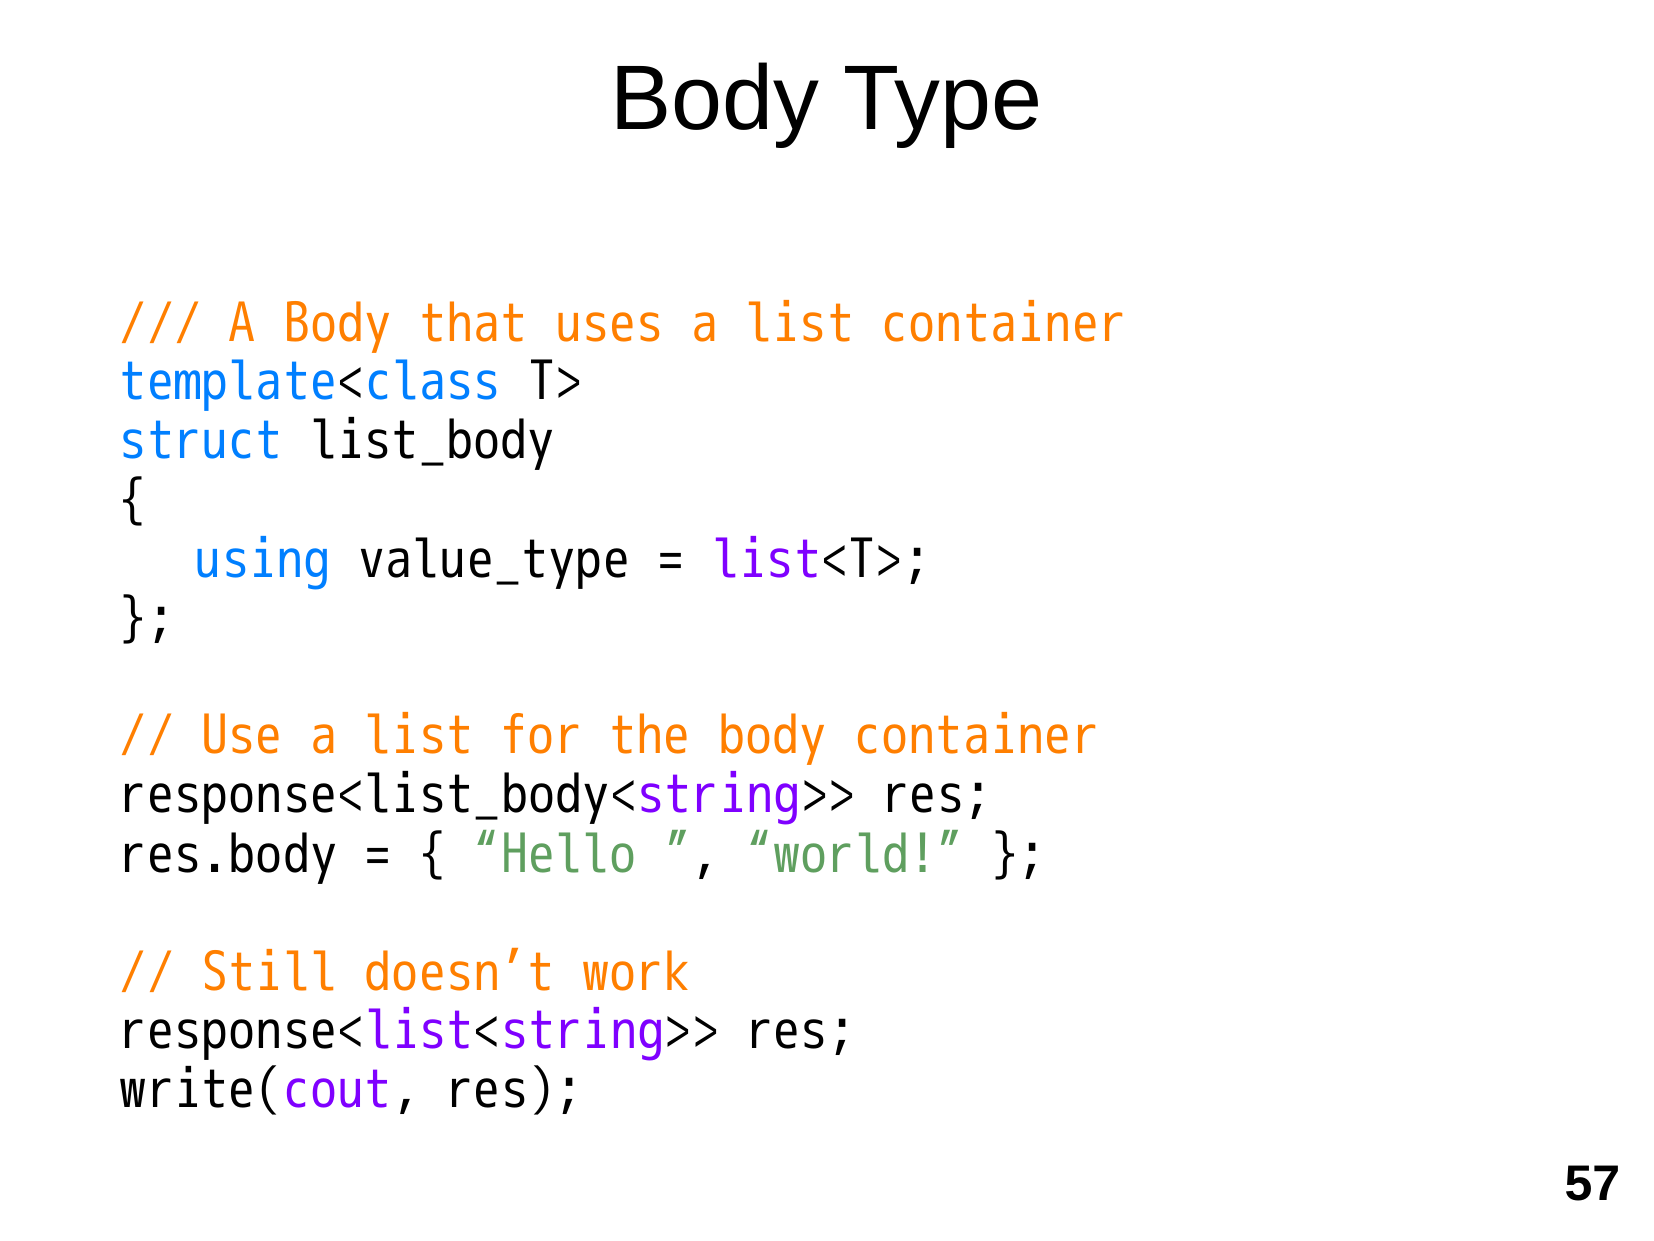

# Body Type
/// A Body that uses a list container
template<class T>
struct list_body
{
	using value_type = list<T>;
};
// Use a list for the body container
response<list_body<string>> res;
res.body = { “Hello ”, “world!” };
// Still doesn’t work
response<list<string>> res;
write(cout, res);
57